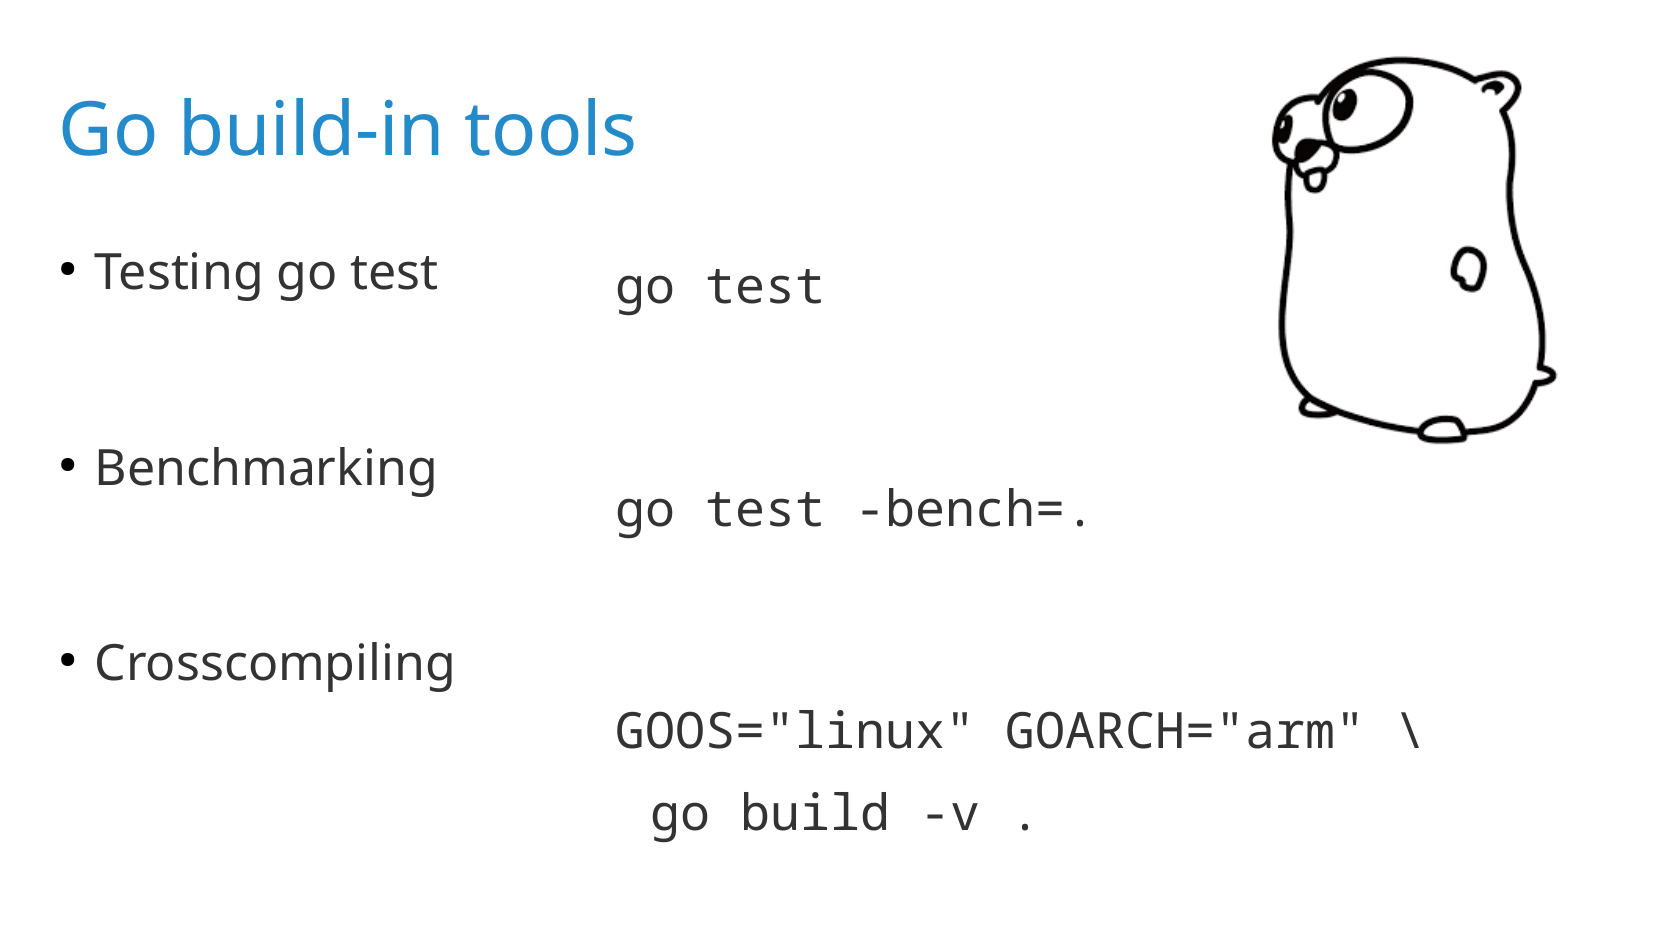

# Go build-in tools
Testing go test
Benchmarking
Crosscompiling
go test
go test -bench=.
GOOS="linux" GOARCH="arm" \
 go build -v .